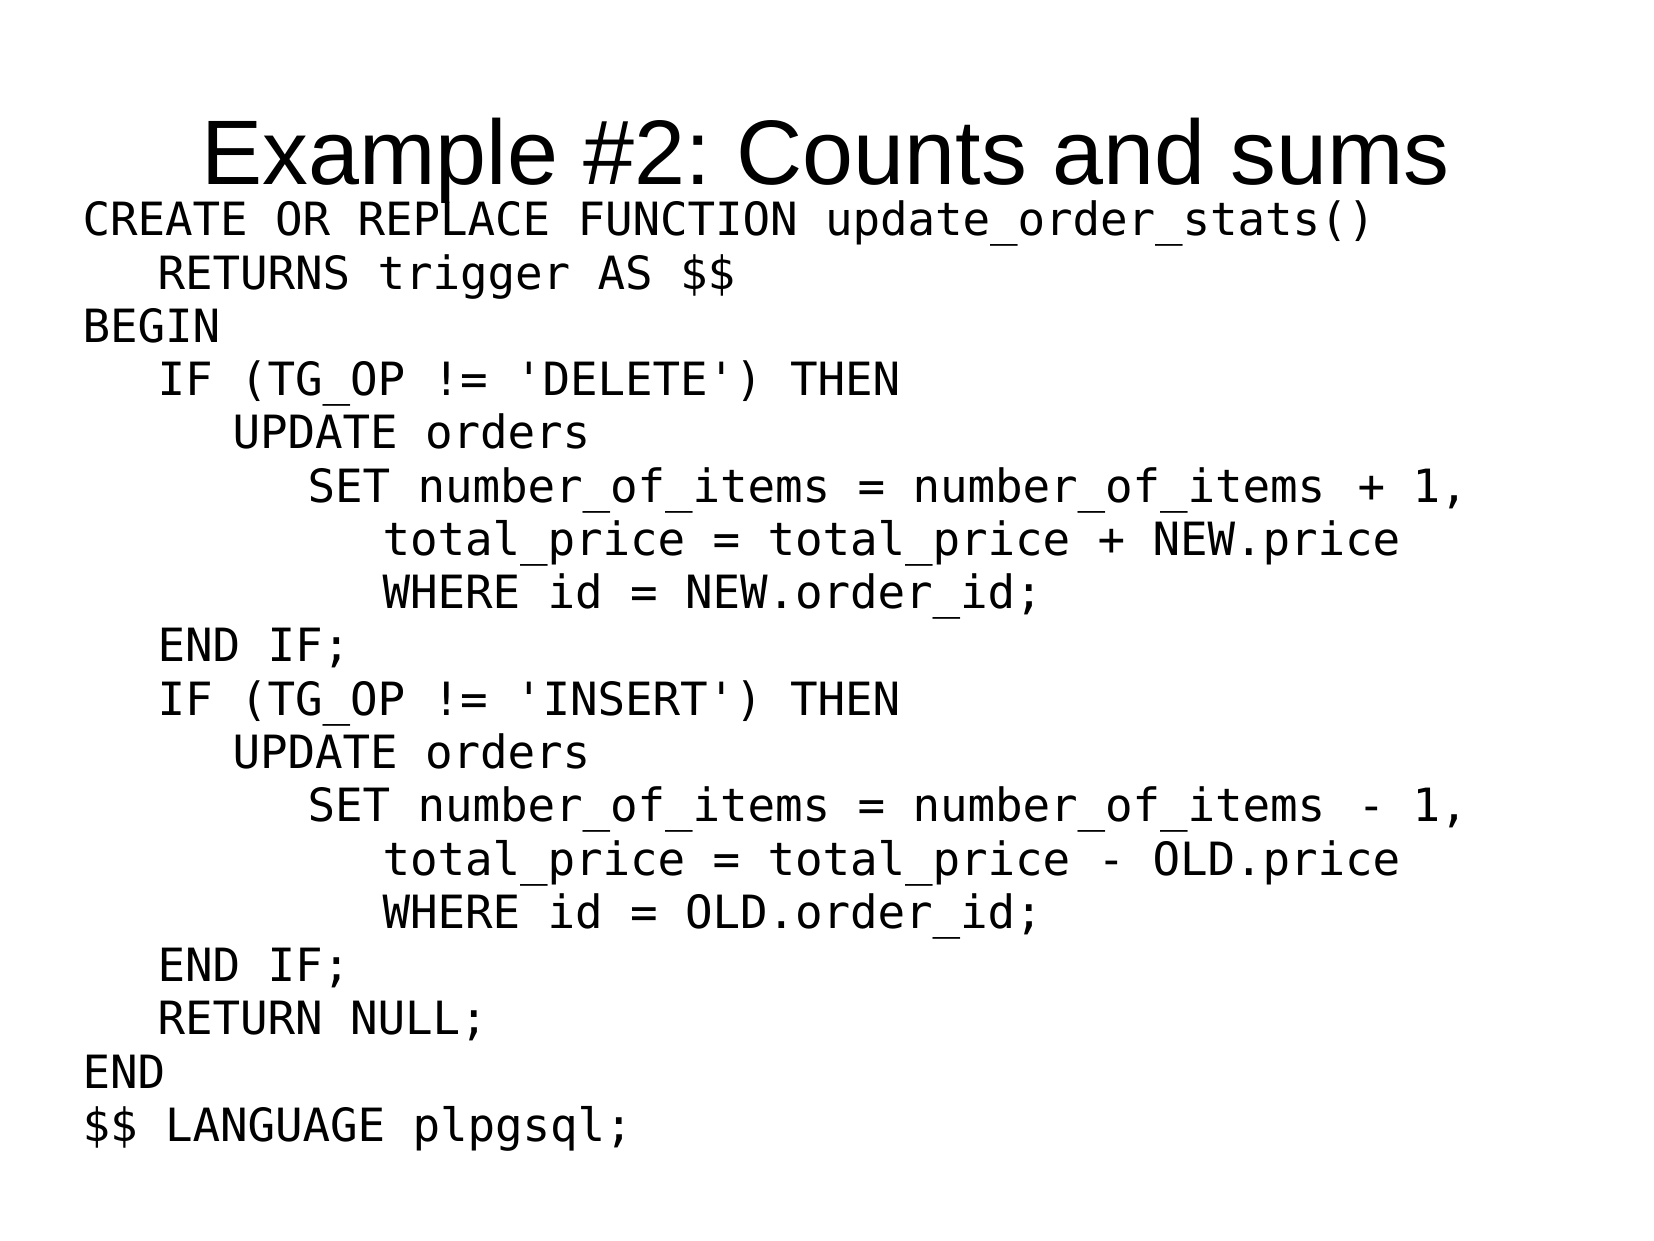

# Example #2: Counts and sums
CREATE OR REPLACE FUNCTION update_order_stats()
	RETURNS trigger AS $$
BEGIN
	IF (TG_OP != 'DELETE') THEN
		UPDATE orders
			SET number_of_items = number_of_items	+ 1, 					total_price = total_price + NEW.price
				WHERE id = NEW.order_id;
	END IF;
	IF (TG_OP != 'INSERT') THEN
		UPDATE orders
			SET number_of_items = number_of_items	- 1, 					total_price = total_price - OLD.price
				WHERE id = OLD.order_id;
	END IF;
	RETURN NULL;
END
$$ LANGUAGE plpgsql;